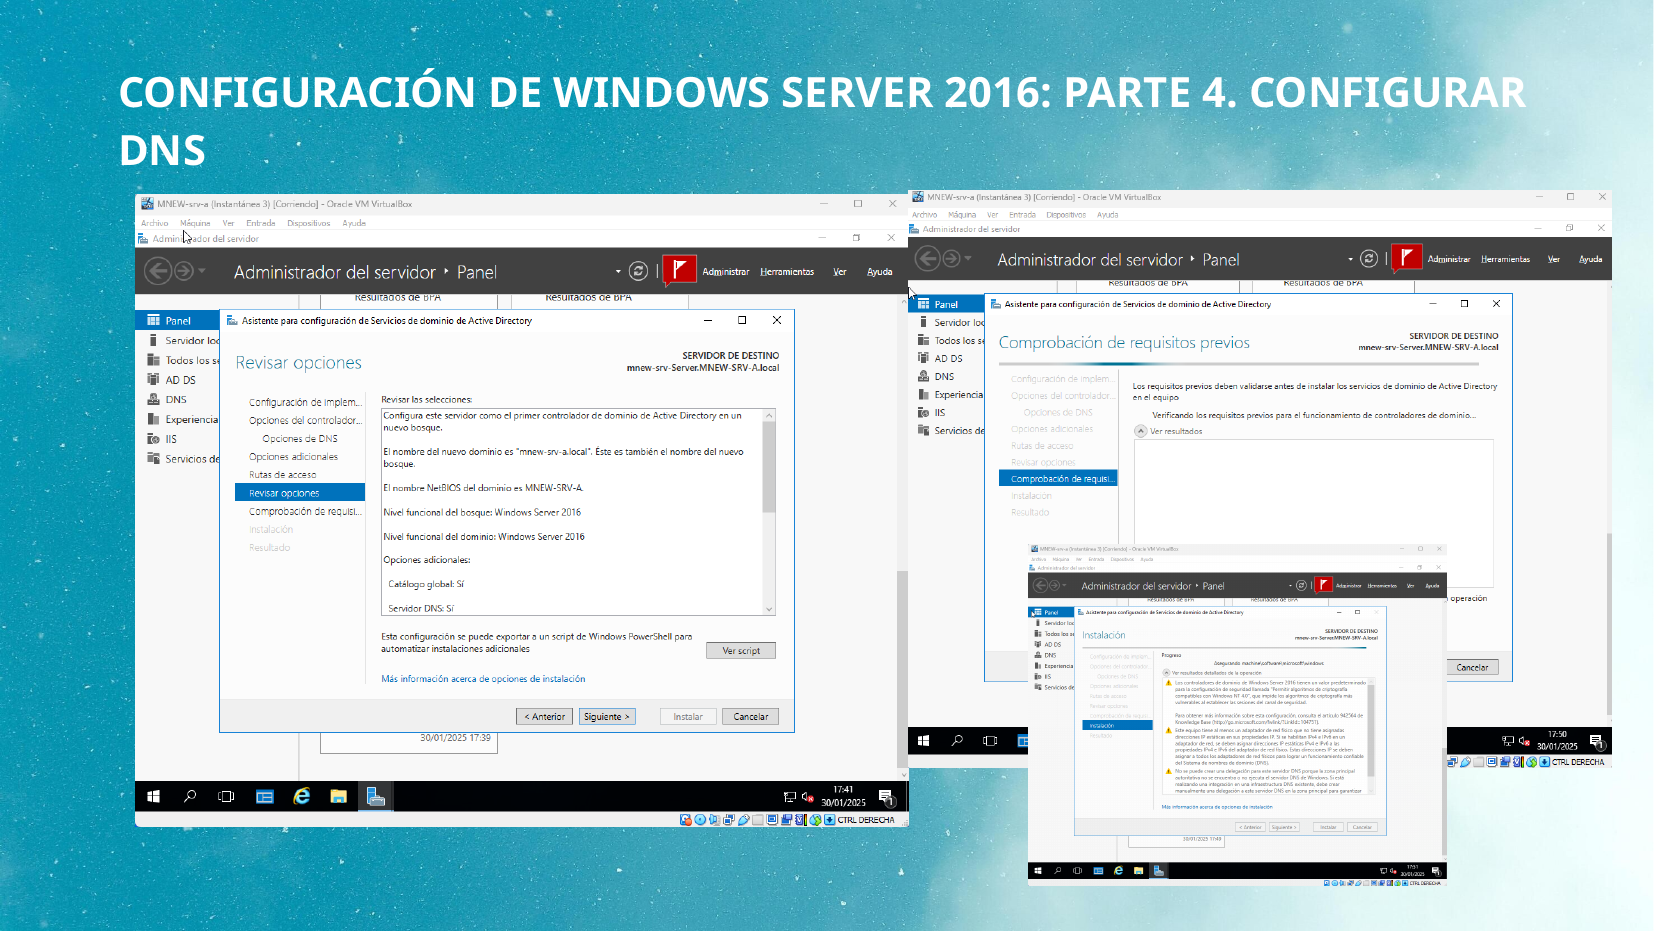

# CONFIGURACIÓN DE WINDOWS SERVER 2016: PARTE 4. CONFIGURAR DNS